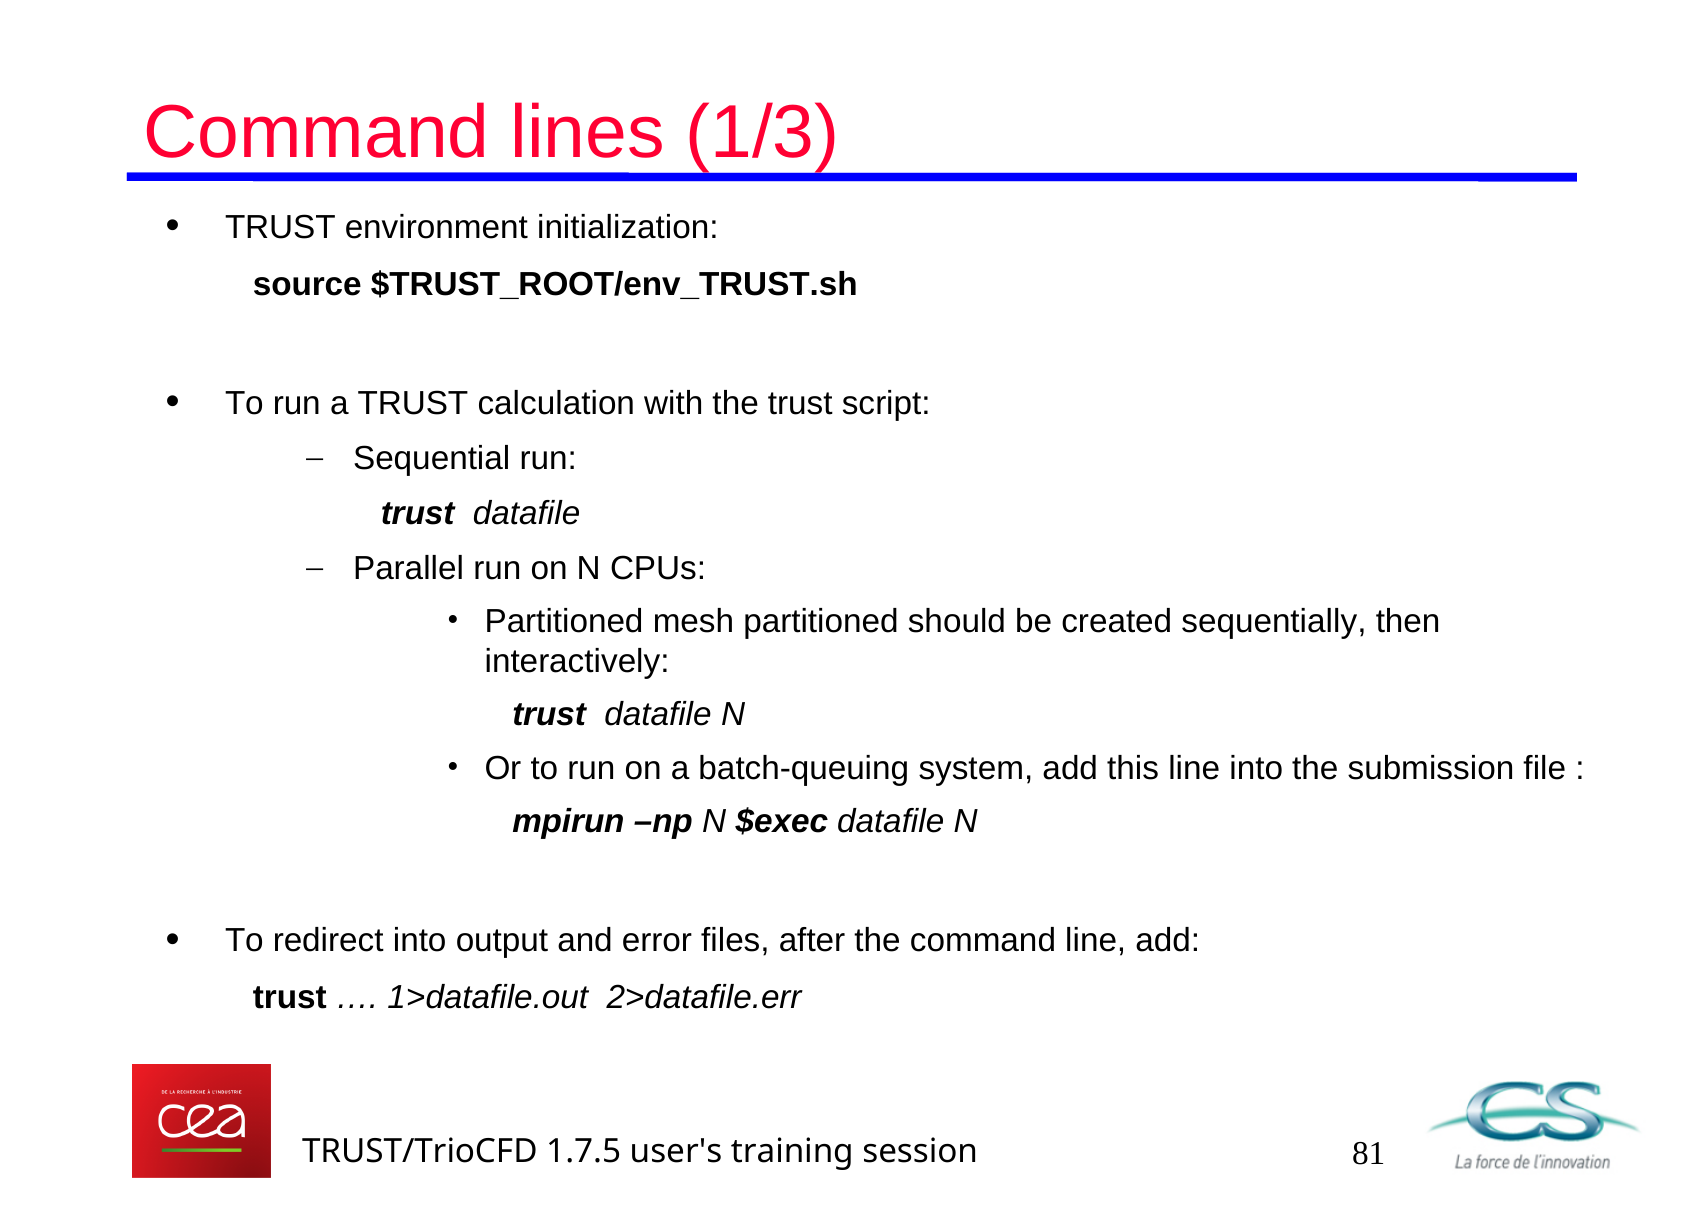

# Command lines (1/3)
TRUST environment initialization:
 source $TRUST_ROOT/env_TRUST.sh
To run a TRUST calculation with the trust script:
Sequential run:
 trust datafile
Parallel run on N CPUs:
Partitioned mesh partitioned should be created sequentially, then interactively:
 trust datafile N
Or to run on a batch-queuing system, add this line into the submission file :
 mpirun –np N $exec datafile N
To redirect into output and error files, after the command line, add:
 trust …. 1>datafile.out 2>datafile.err
TRUST/TrioCFD 1.7.5 user's training session
81